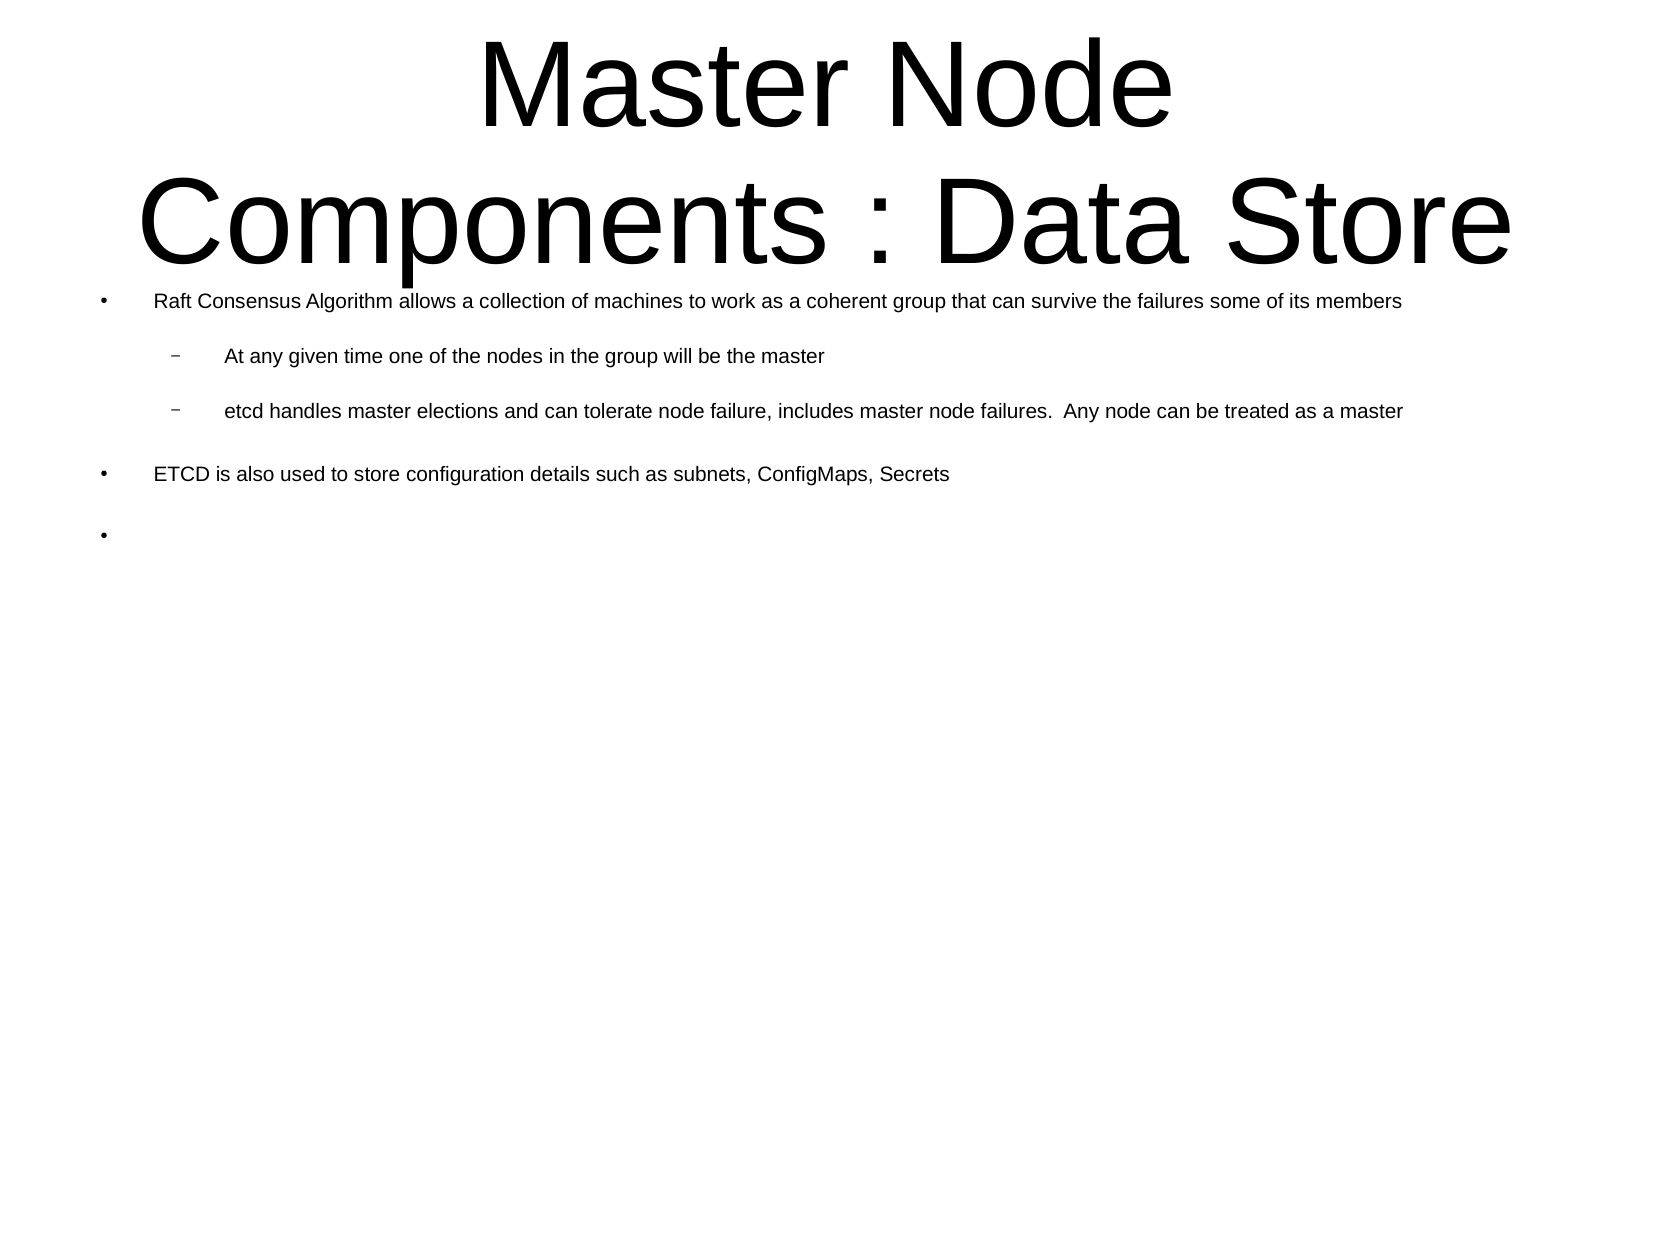

# Master Node Components : Data Store
Raft Consensus Algorithm allows a collection of machines to work as a coherent group that can survive the failures some of its members
At any given time one of the nodes in the group will be the master
etcd handles master elections and can tolerate node failure, includes master node failures. Any node can be treated as a master
ETCD is also used to store configuration details such as subnets, ConfigMaps, Secrets